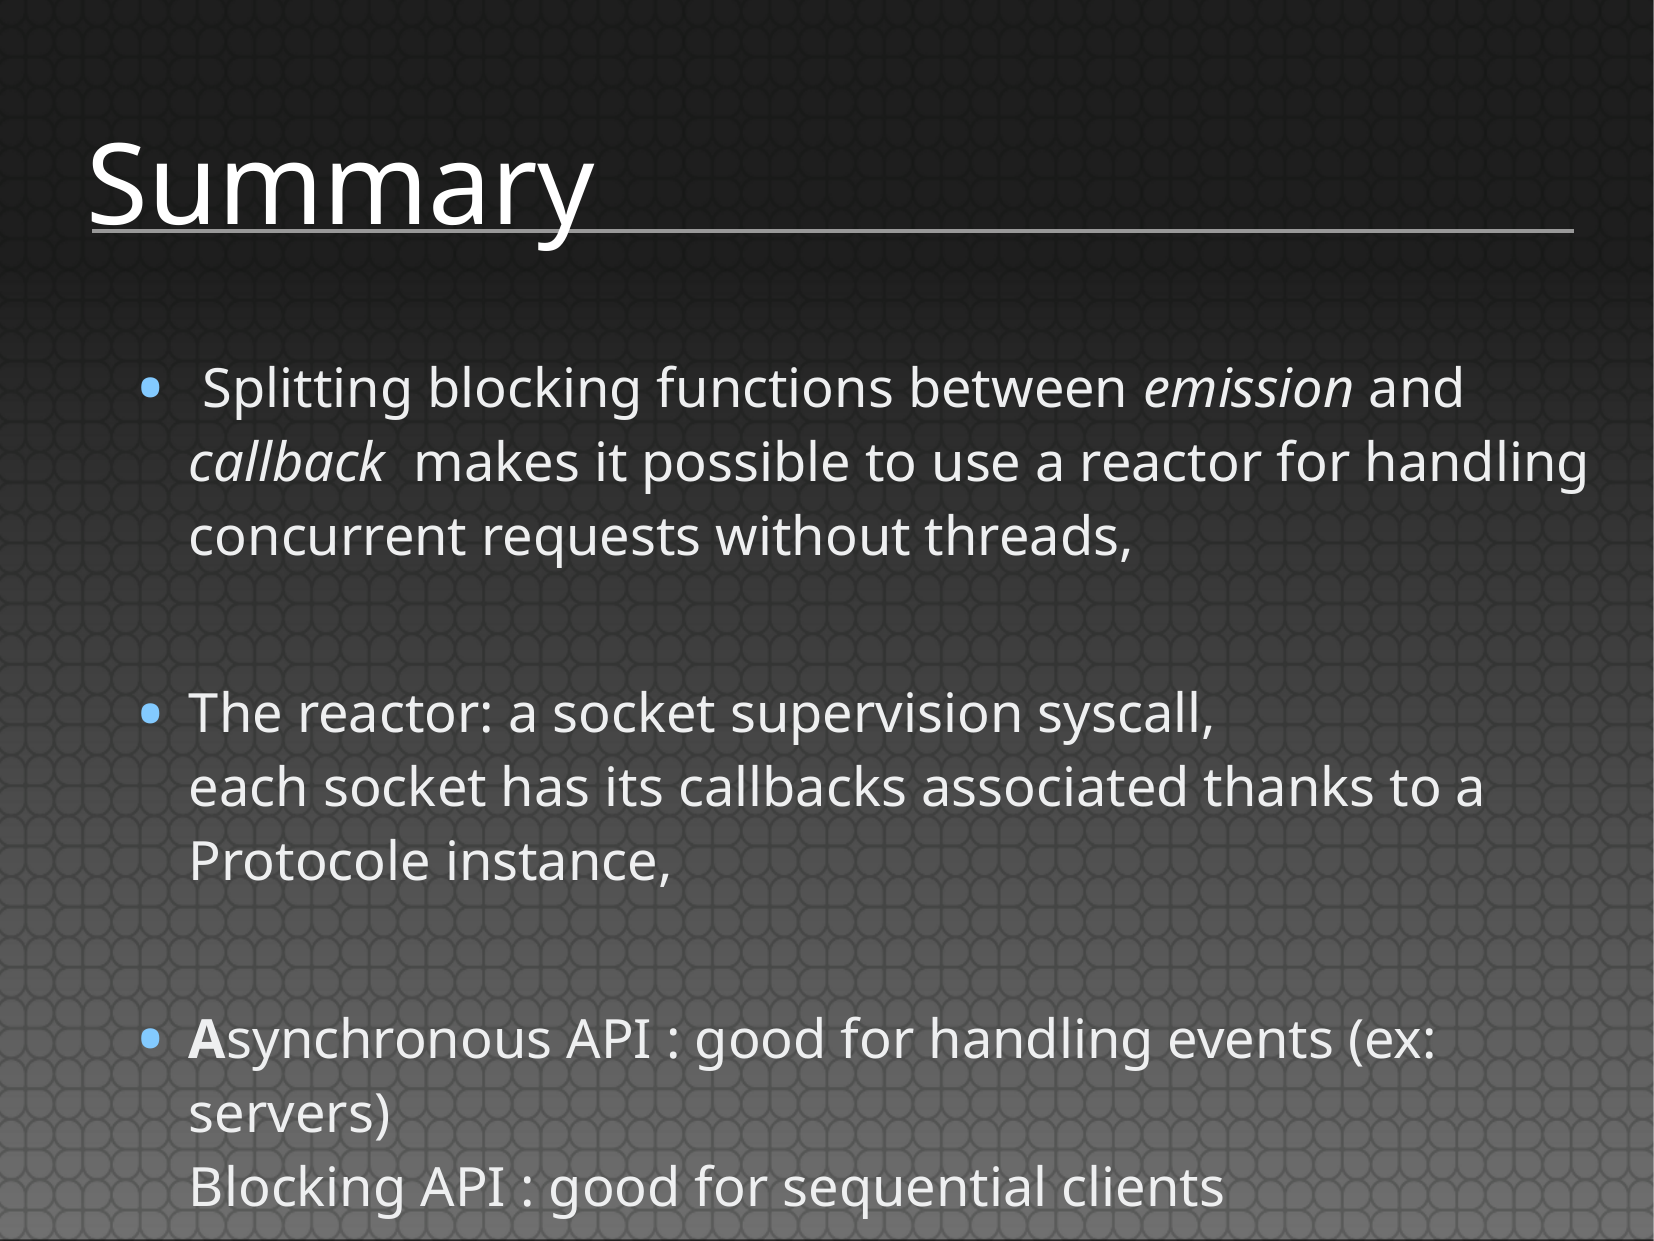

# Summary
 Splitting blocking functions between emission and callback makes it possible to use a reactor for handling concurrent requests without threads,
The reactor: a socket supervision syscall,
each socket has its callbacks associated thanks to a Protocole instance,
Asynchronous API : good for handling events (ex: servers)
Blocking API : good for sequential clients